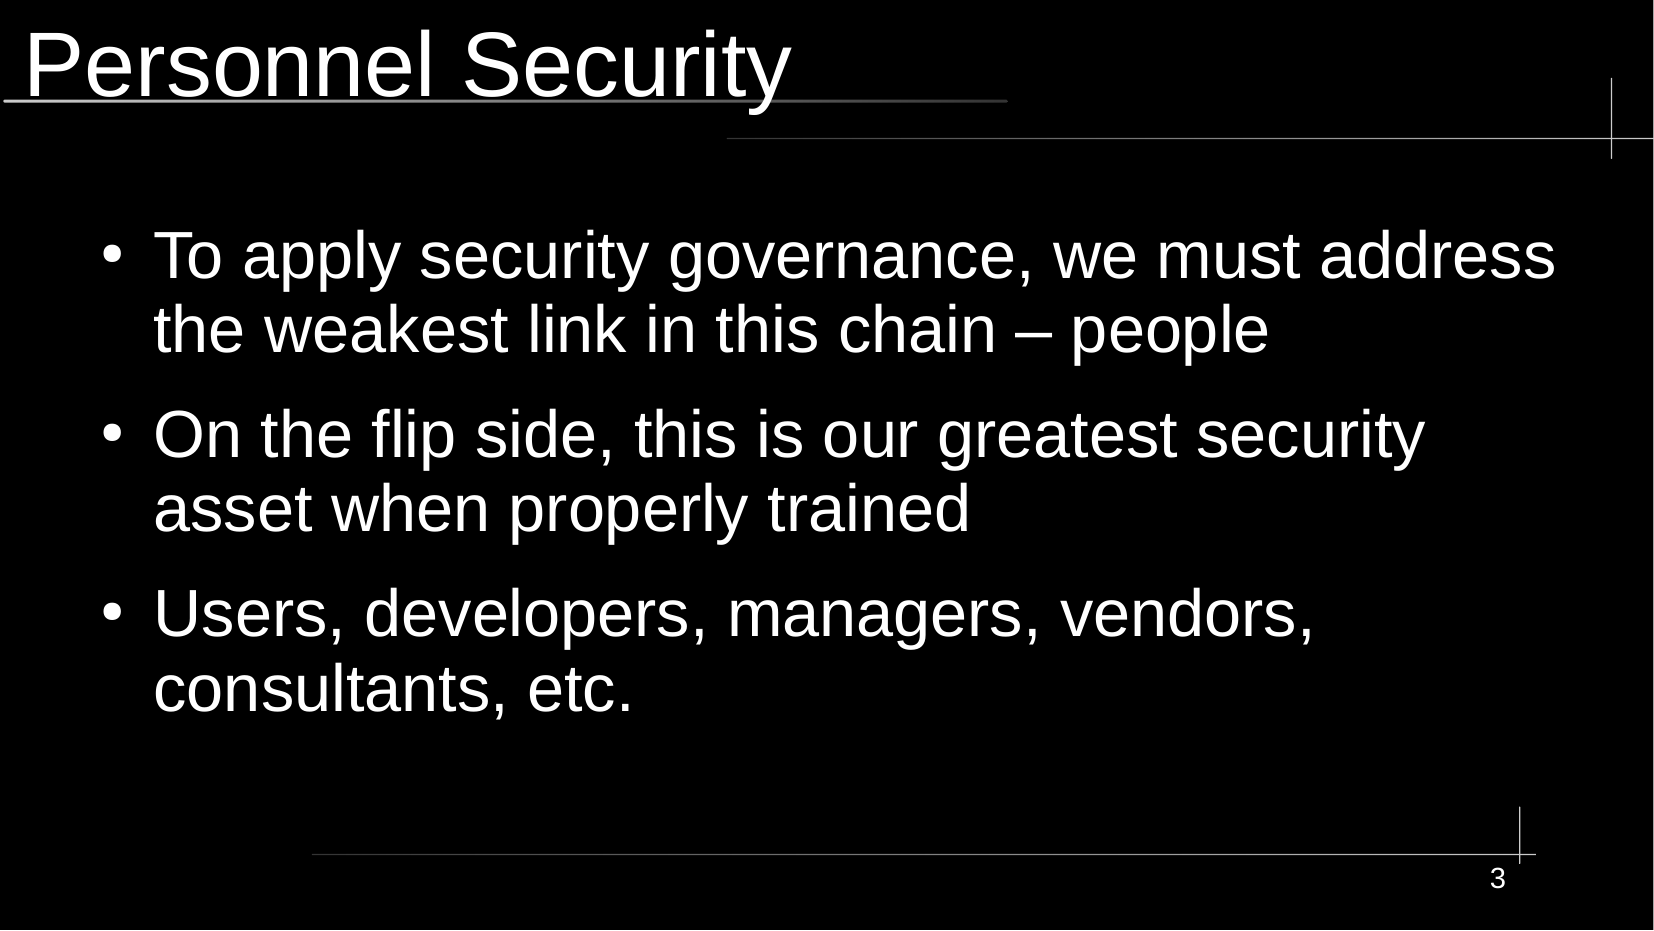

# Personnel Security
To apply security governance, we must address the weakest link in this chain – people
On the flip side, this is our greatest security asset when properly trained
Users, developers, managers, vendors, consultants, etc.
3